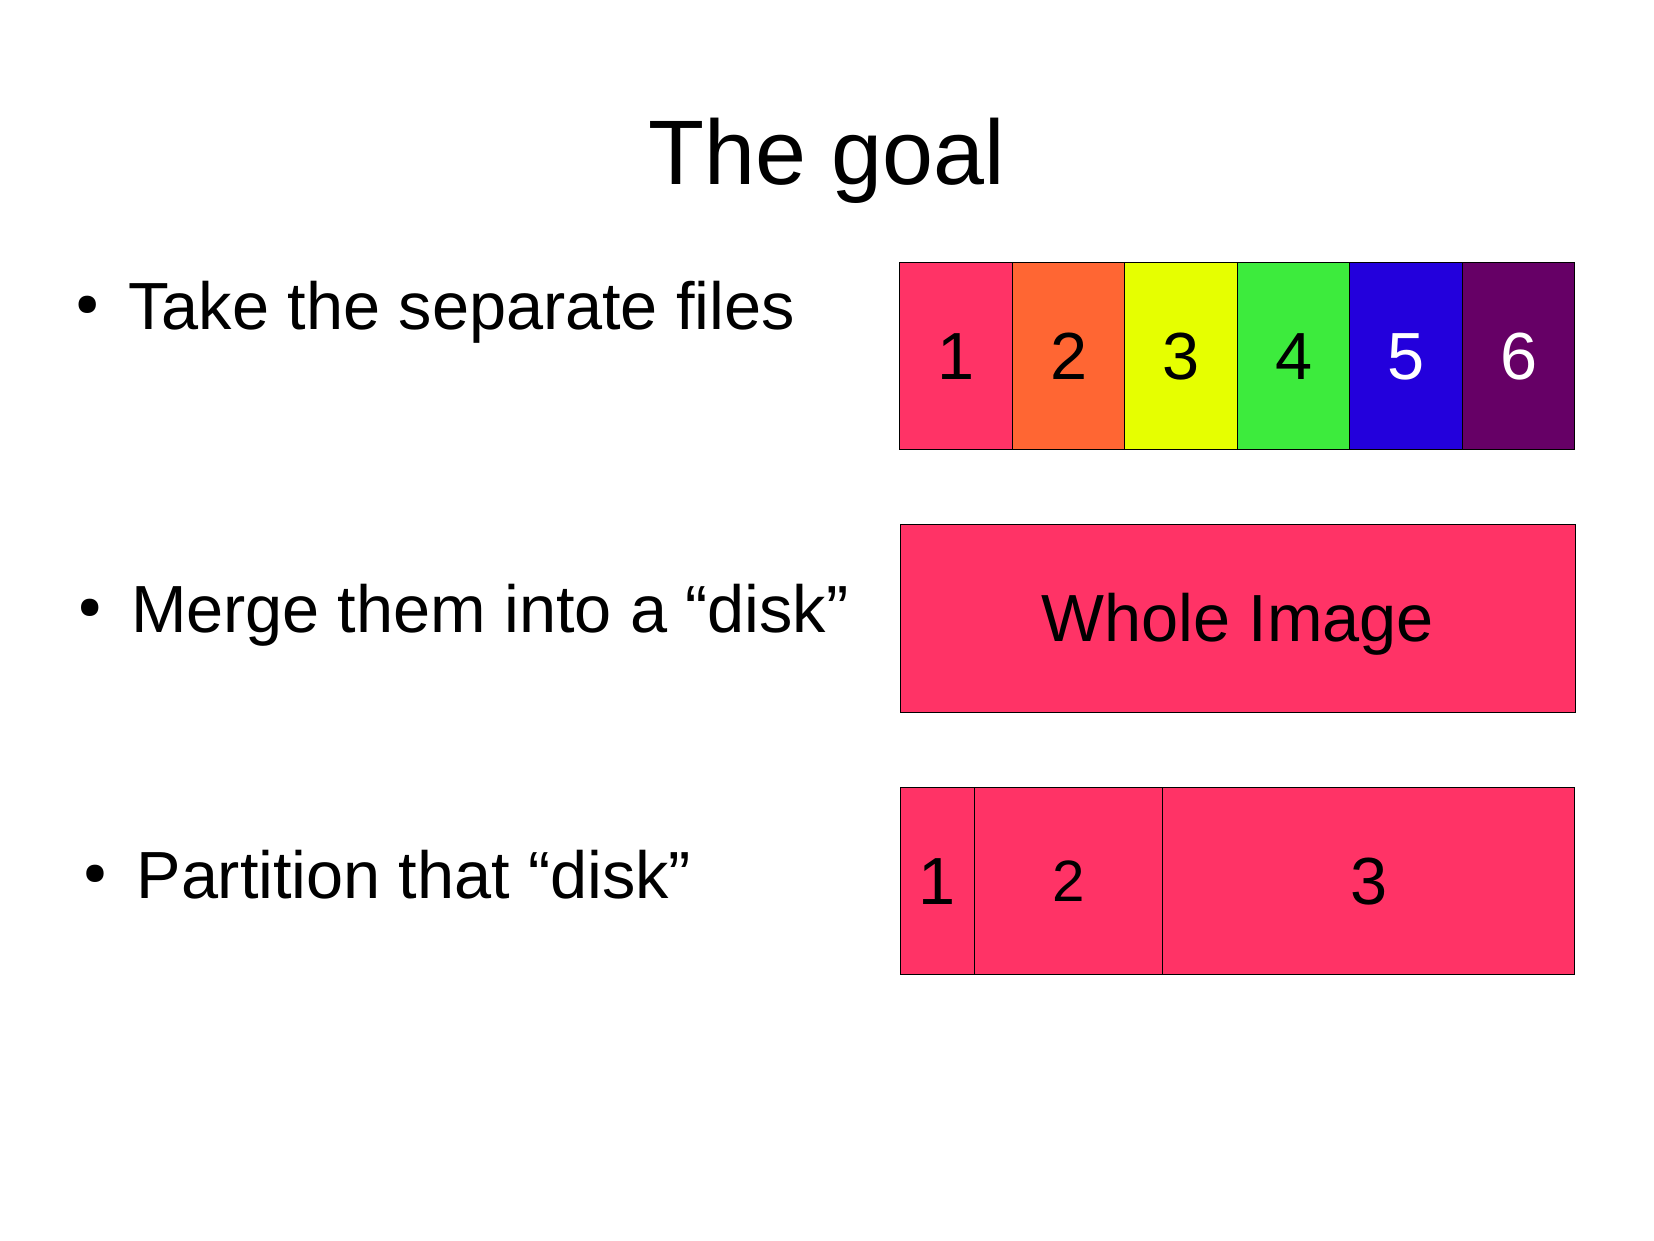

# The goal
1
2
3
4
5
6
Take the separate files
Whole Image
Merge them into a “disk”
1
2
3
Partition that “disk”